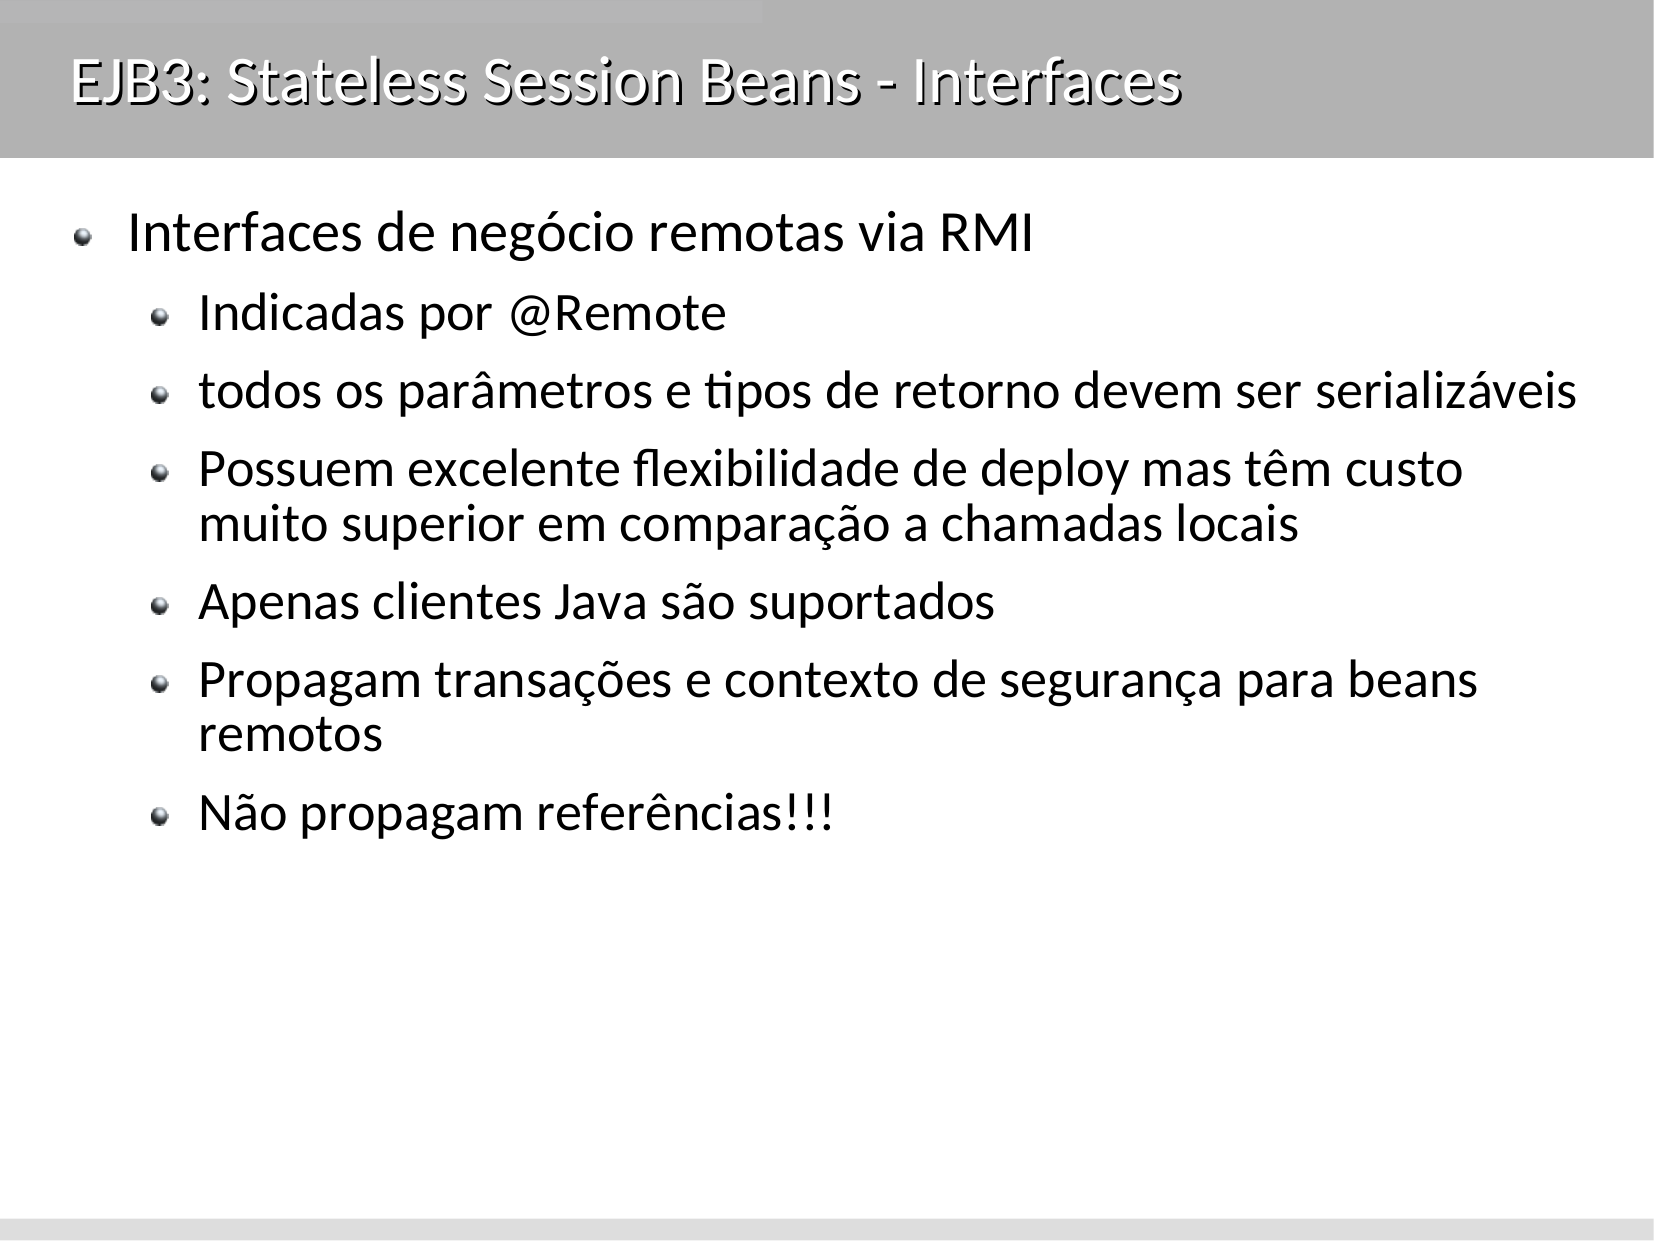

# EJB3: Stateless Session Beans - Interfaces
Interfaces de negócio remotas via RMI
Indicadas por @Remote
todos os parâmetros e tipos de retorno devem ser serializáveis
Possuem excelente flexibilidade de deploy mas têm custo muito superior em comparação a chamadas locais
Apenas clientes Java são suportados
Propagam transações e contexto de segurança para beans remotos
Não propagam referências!!!